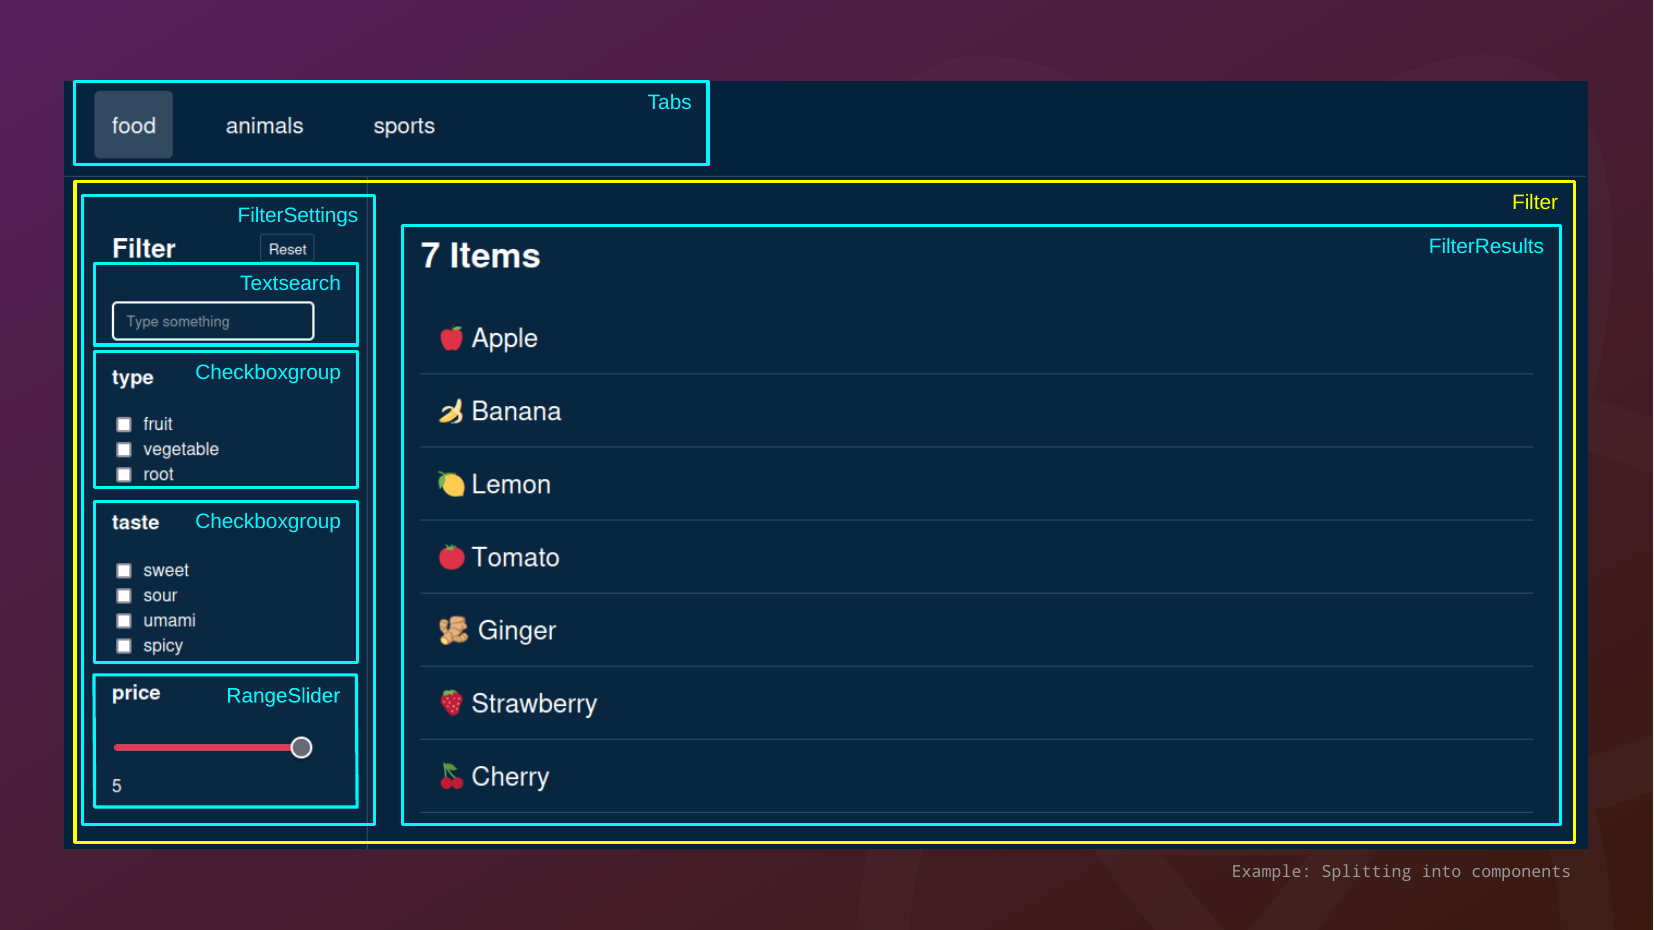

Tabs
Filter
FilterSettings
FilterResults
Textsearch
Checkboxgroup
Checkboxgroup
RangeSlider
Example: Splitting into components